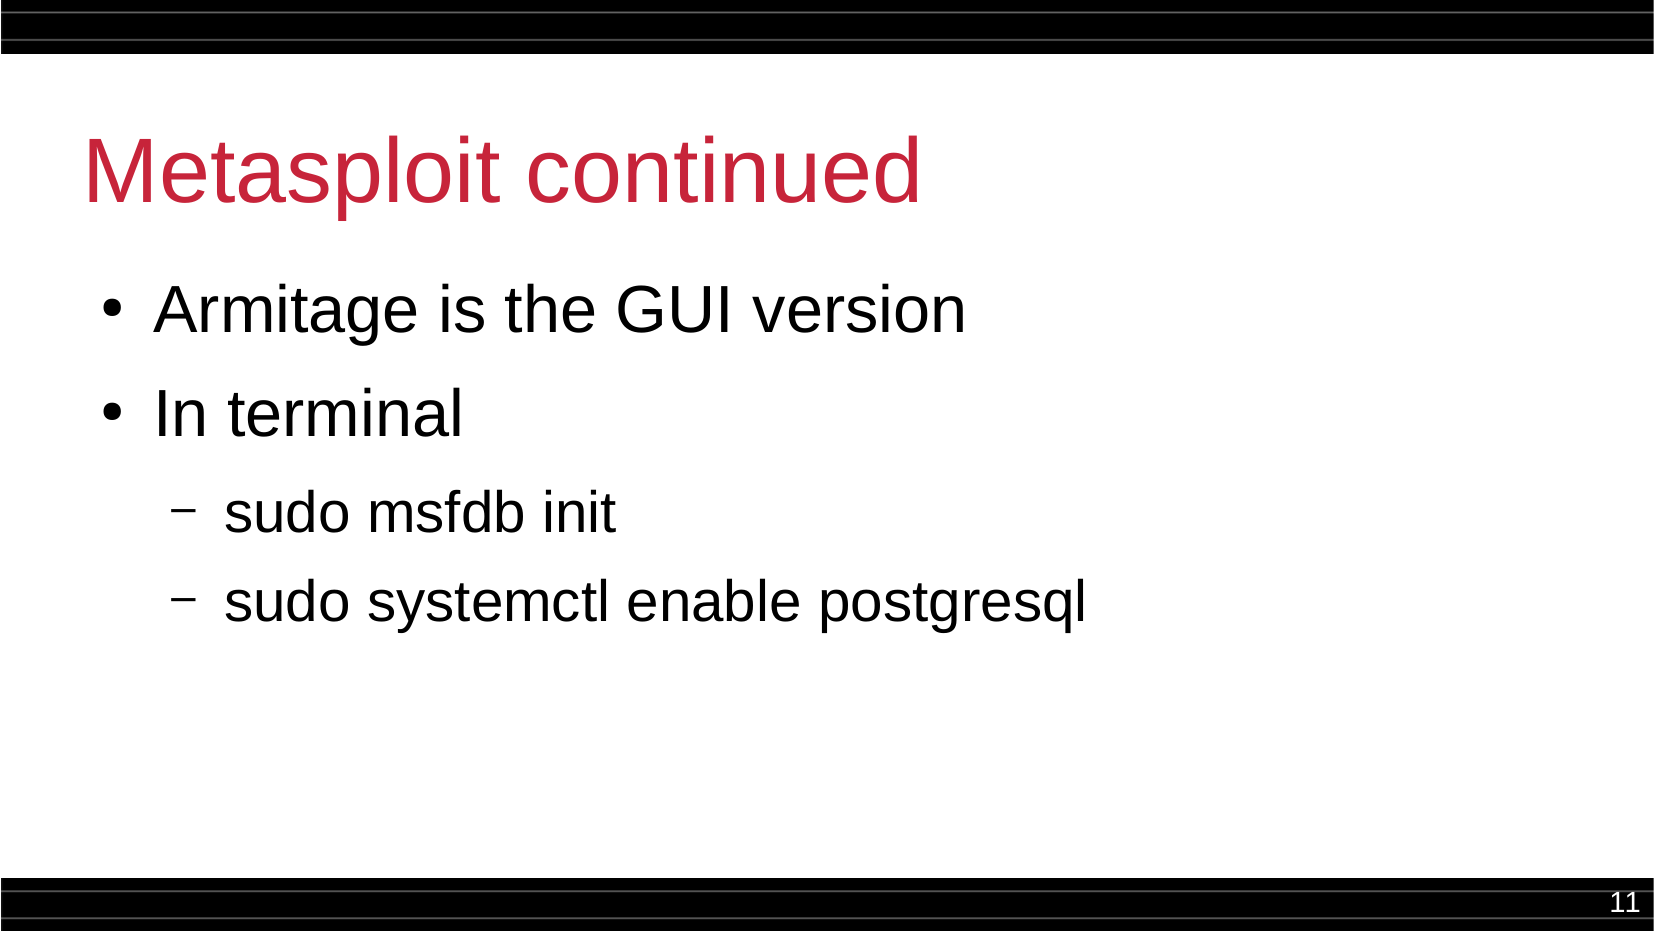

# Metasploit continued
Armitage is the GUI version
In terminal
sudo msfdb init
sudo systemctl enable postgresql